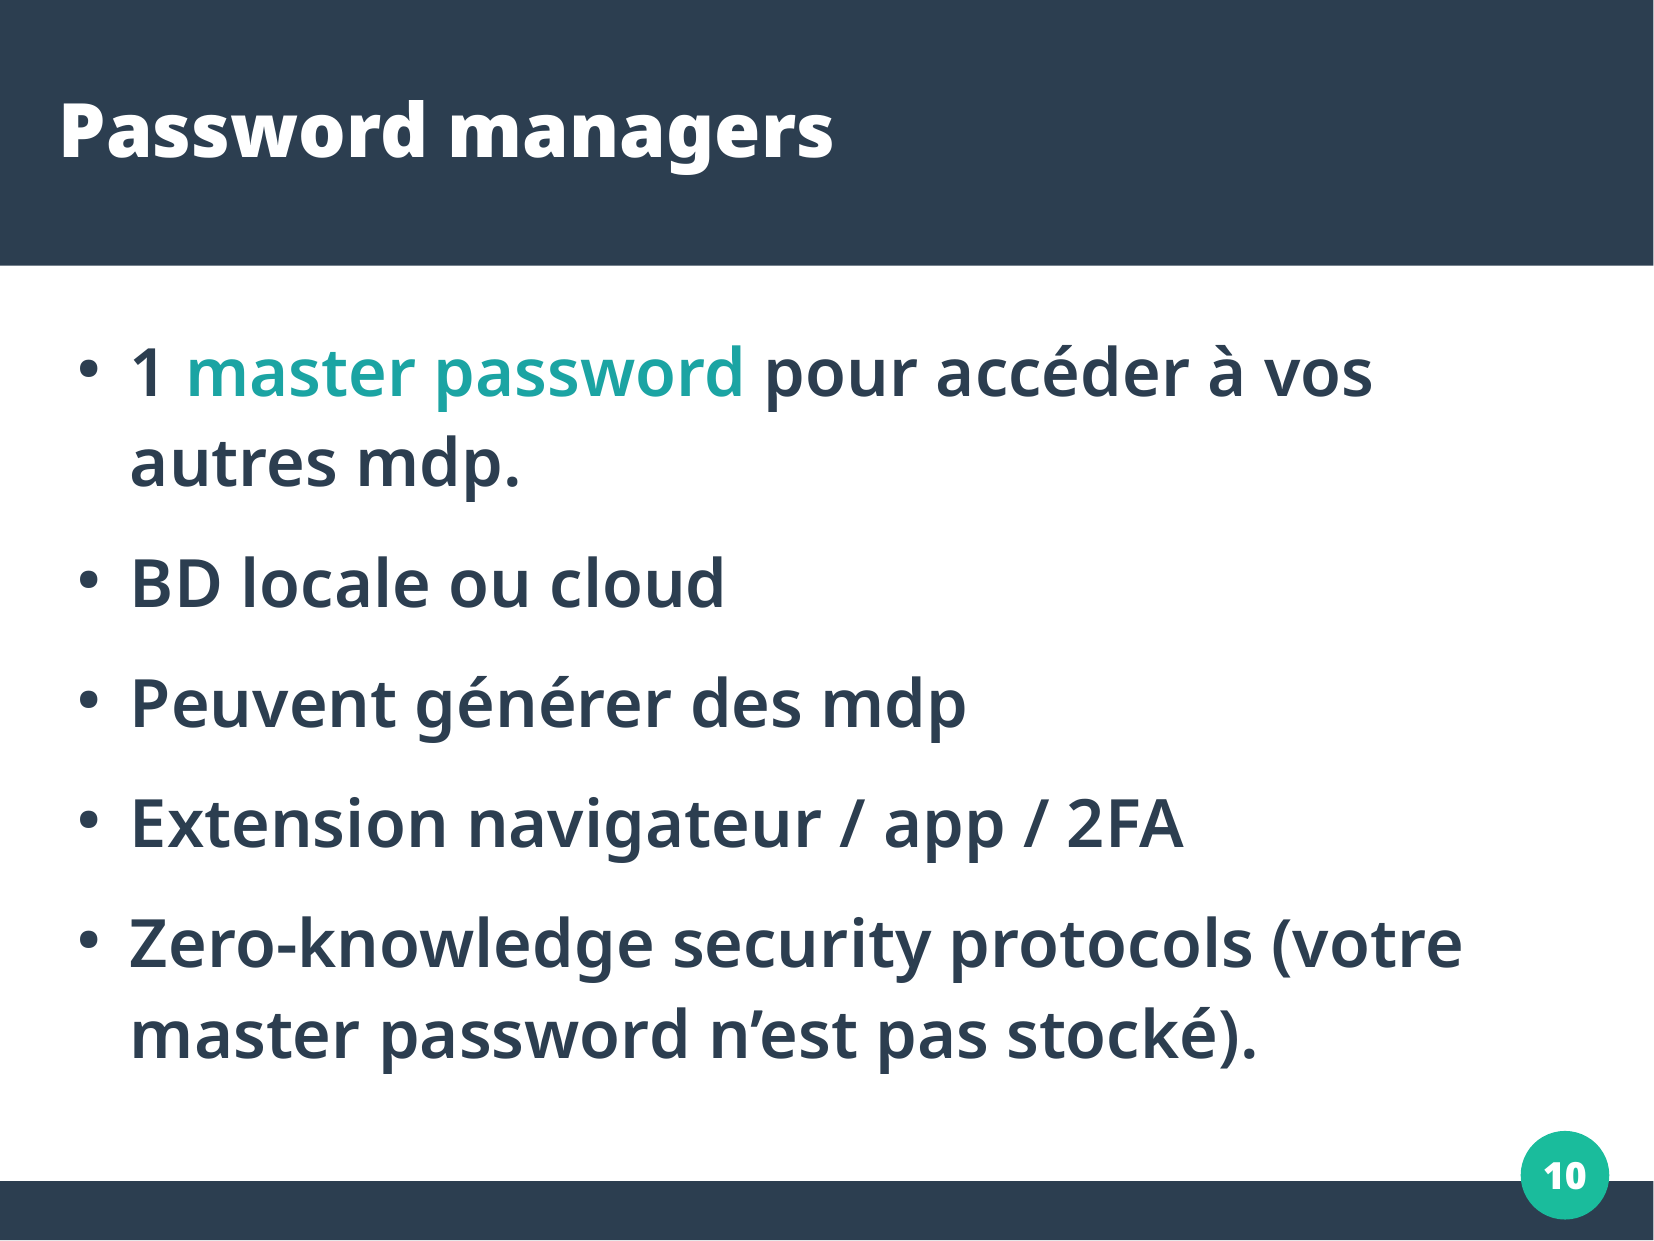

# Password managers
1 master password pour accéder à vos autres mdp.
BD locale ou cloud
Peuvent générer des mdp
Extension navigateur / app / 2FA
Zero-knowledge security protocols (votre master password n’est pas stocké).
10